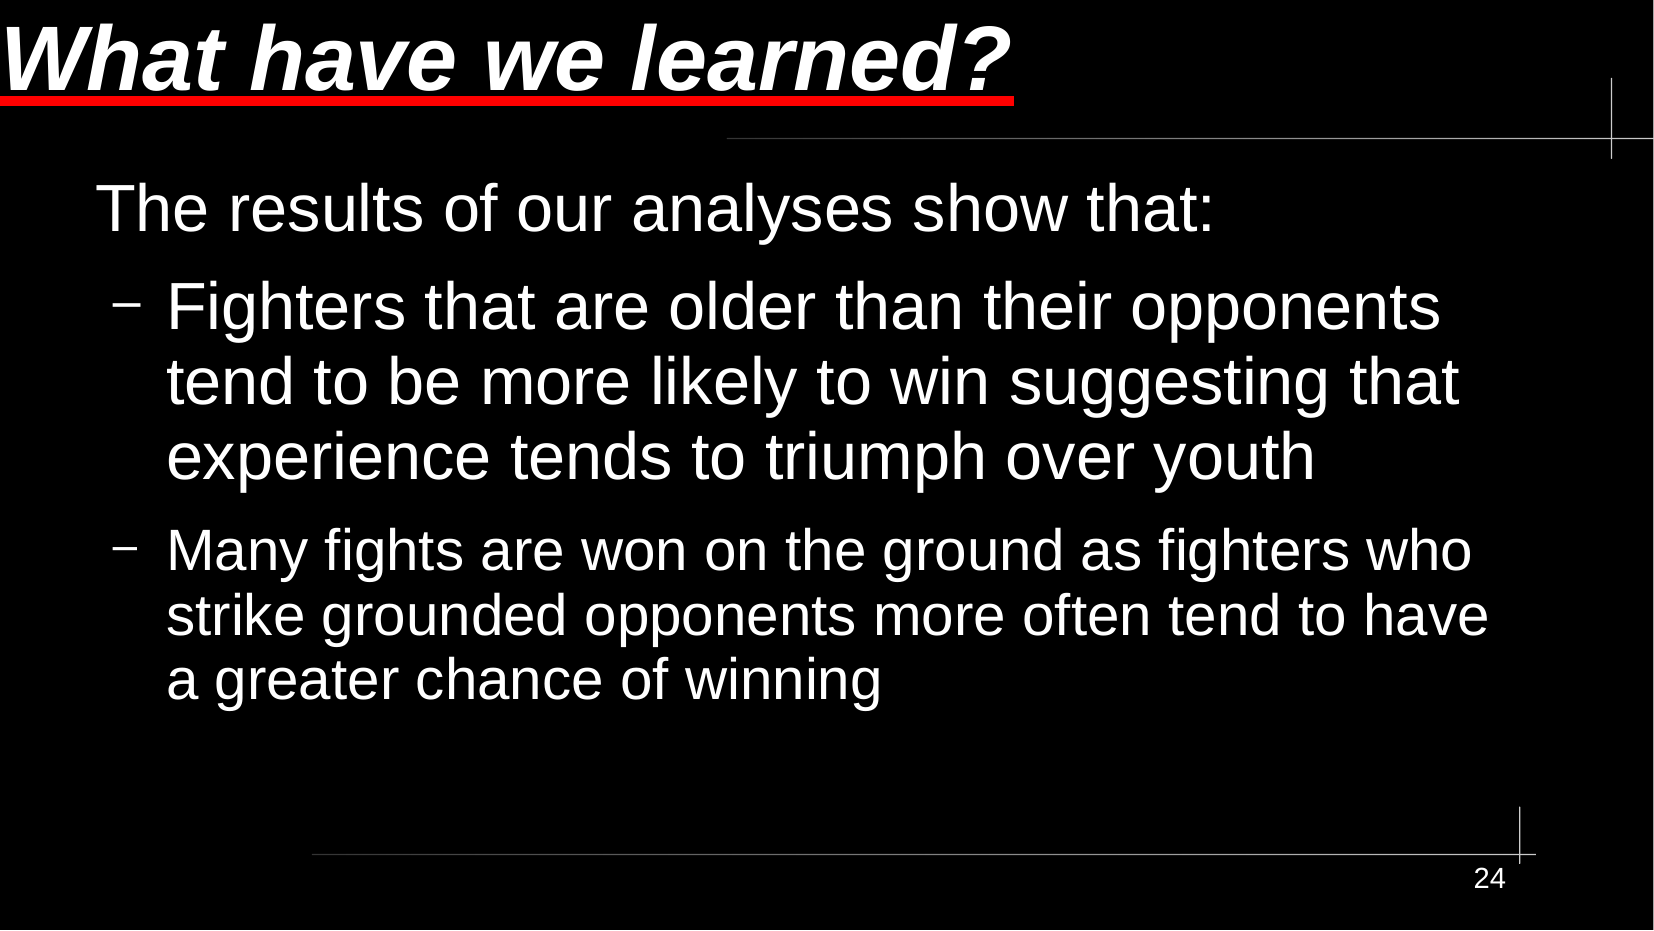

# What have we learned?
The results of our analyses show that:
Fighters that are older than their opponents tend to be more likely to win suggesting that experience tends to triumph over youth
Many fights are won on the ground as fighters who strike grounded opponents more often tend to have a greater chance of winning
24